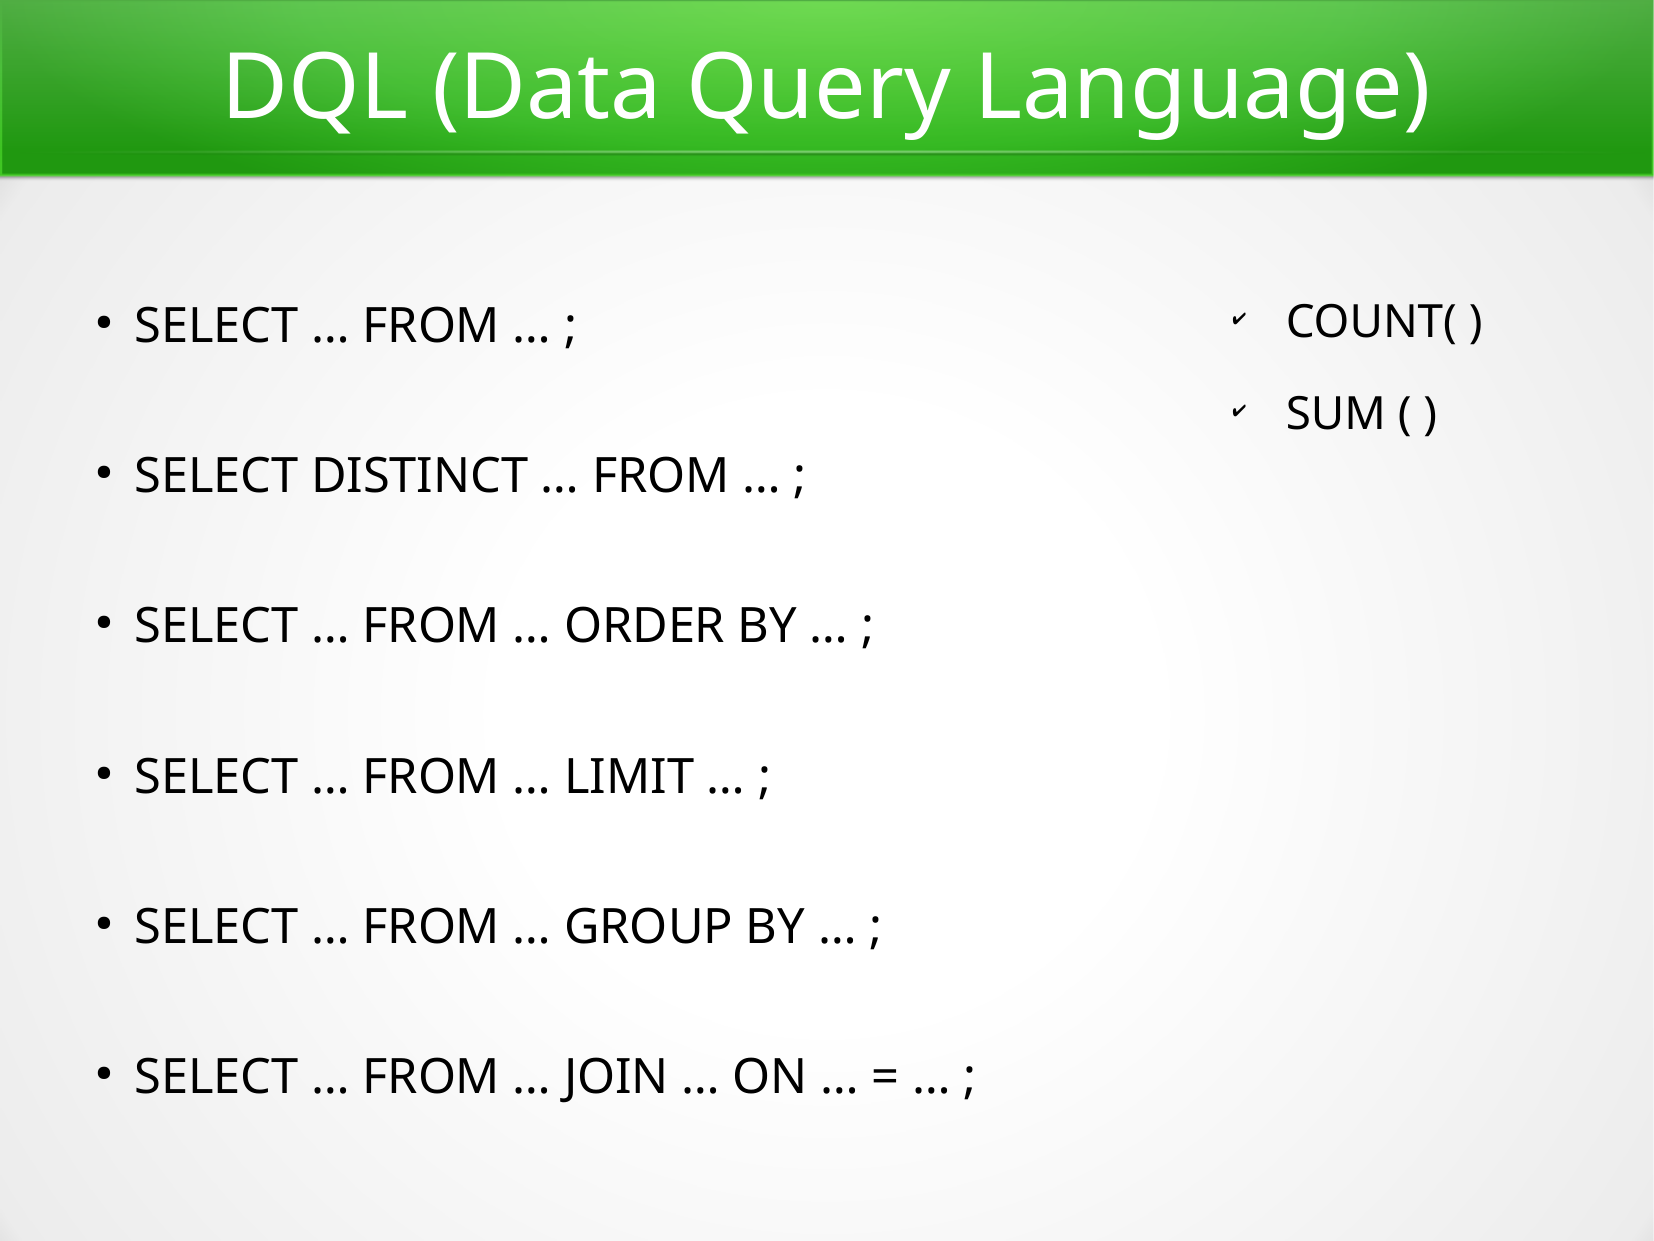

# DQL (Data Query Language)
COUNT( )
SUM ( )
SELECT … FROM … ;
SELECT DISTINCT … FROM … ;
SELECT … FROM … ORDER BY … ;
SELECT … FROM … LIMIT … ;
SELECT … FROM … GROUP BY … ;
SELECT … FROM … JOIN … ON … = … ;